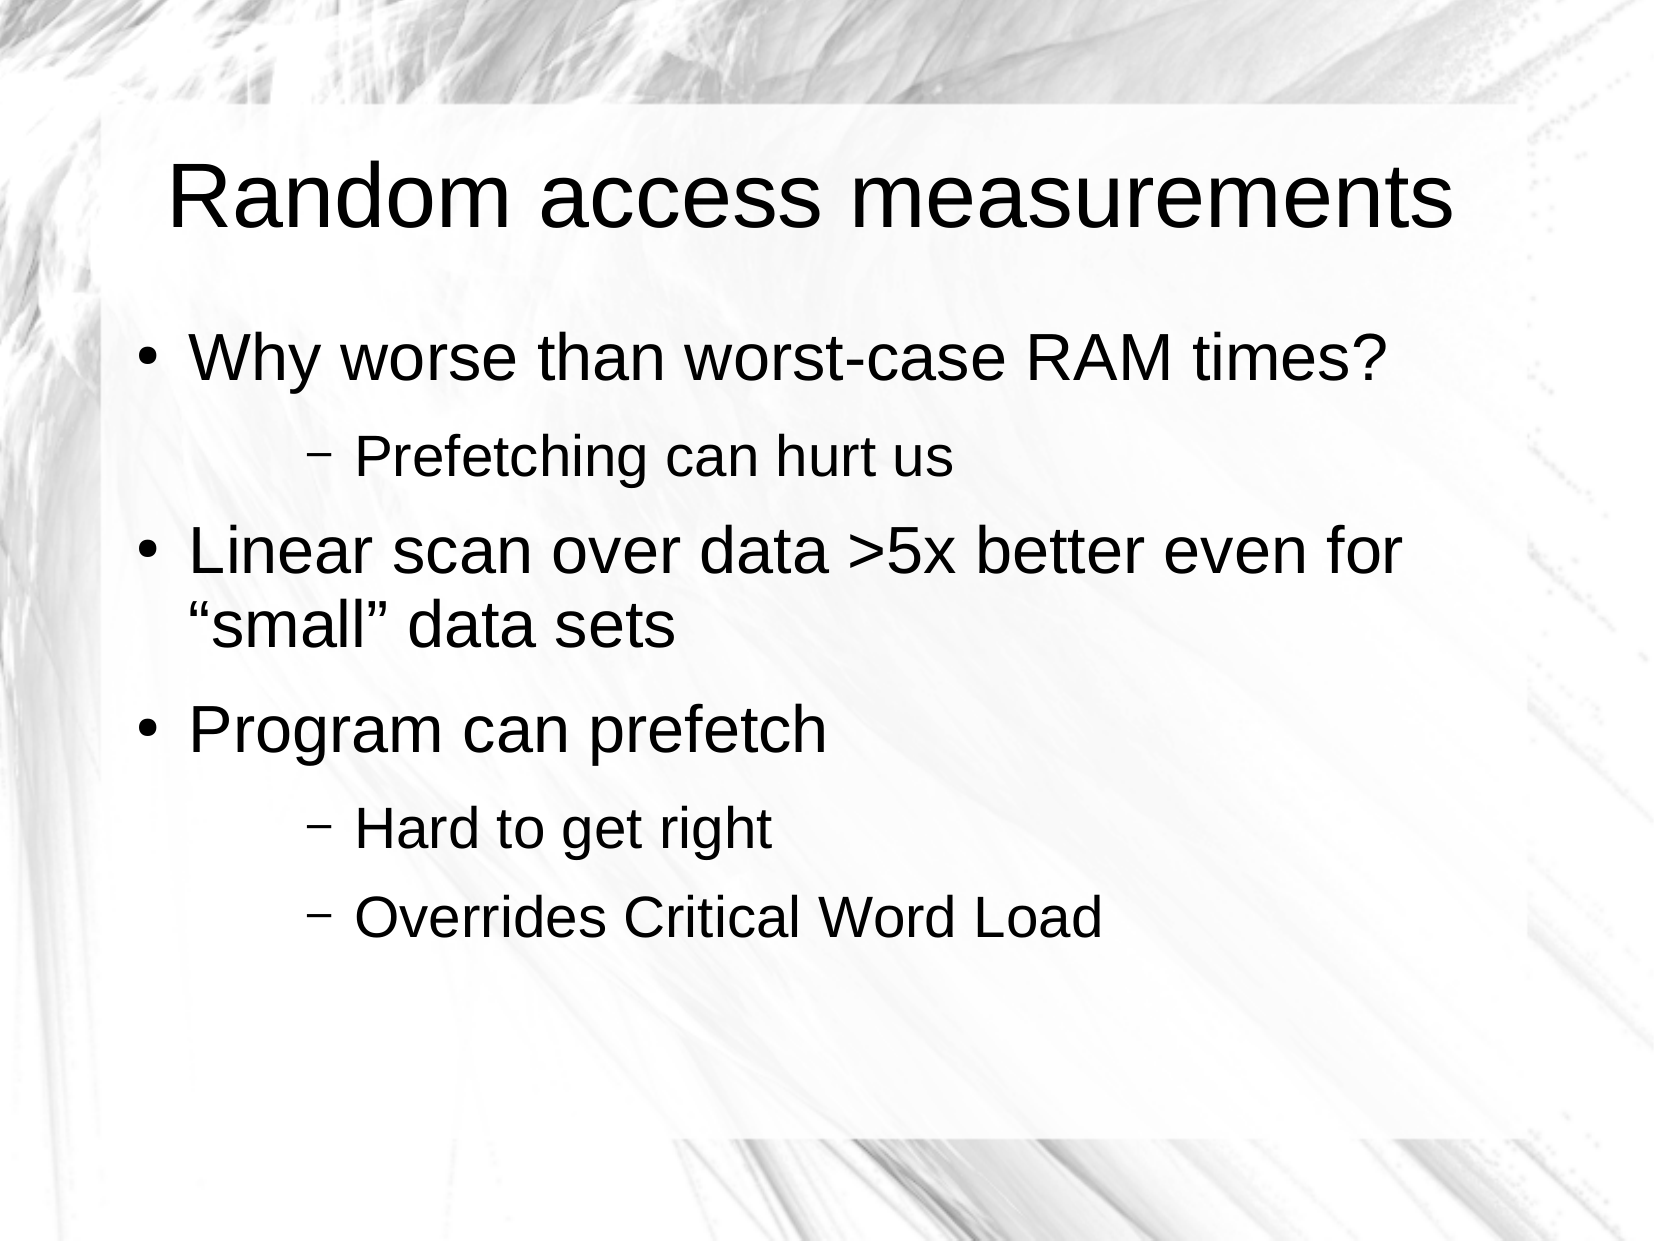

# Random access measurements
Why worse than worst-case RAM times?
Prefetching can hurt us
Linear scan over data >5x better even for “small” data sets
Program can prefetch
Hard to get right
Overrides Critical Word Load